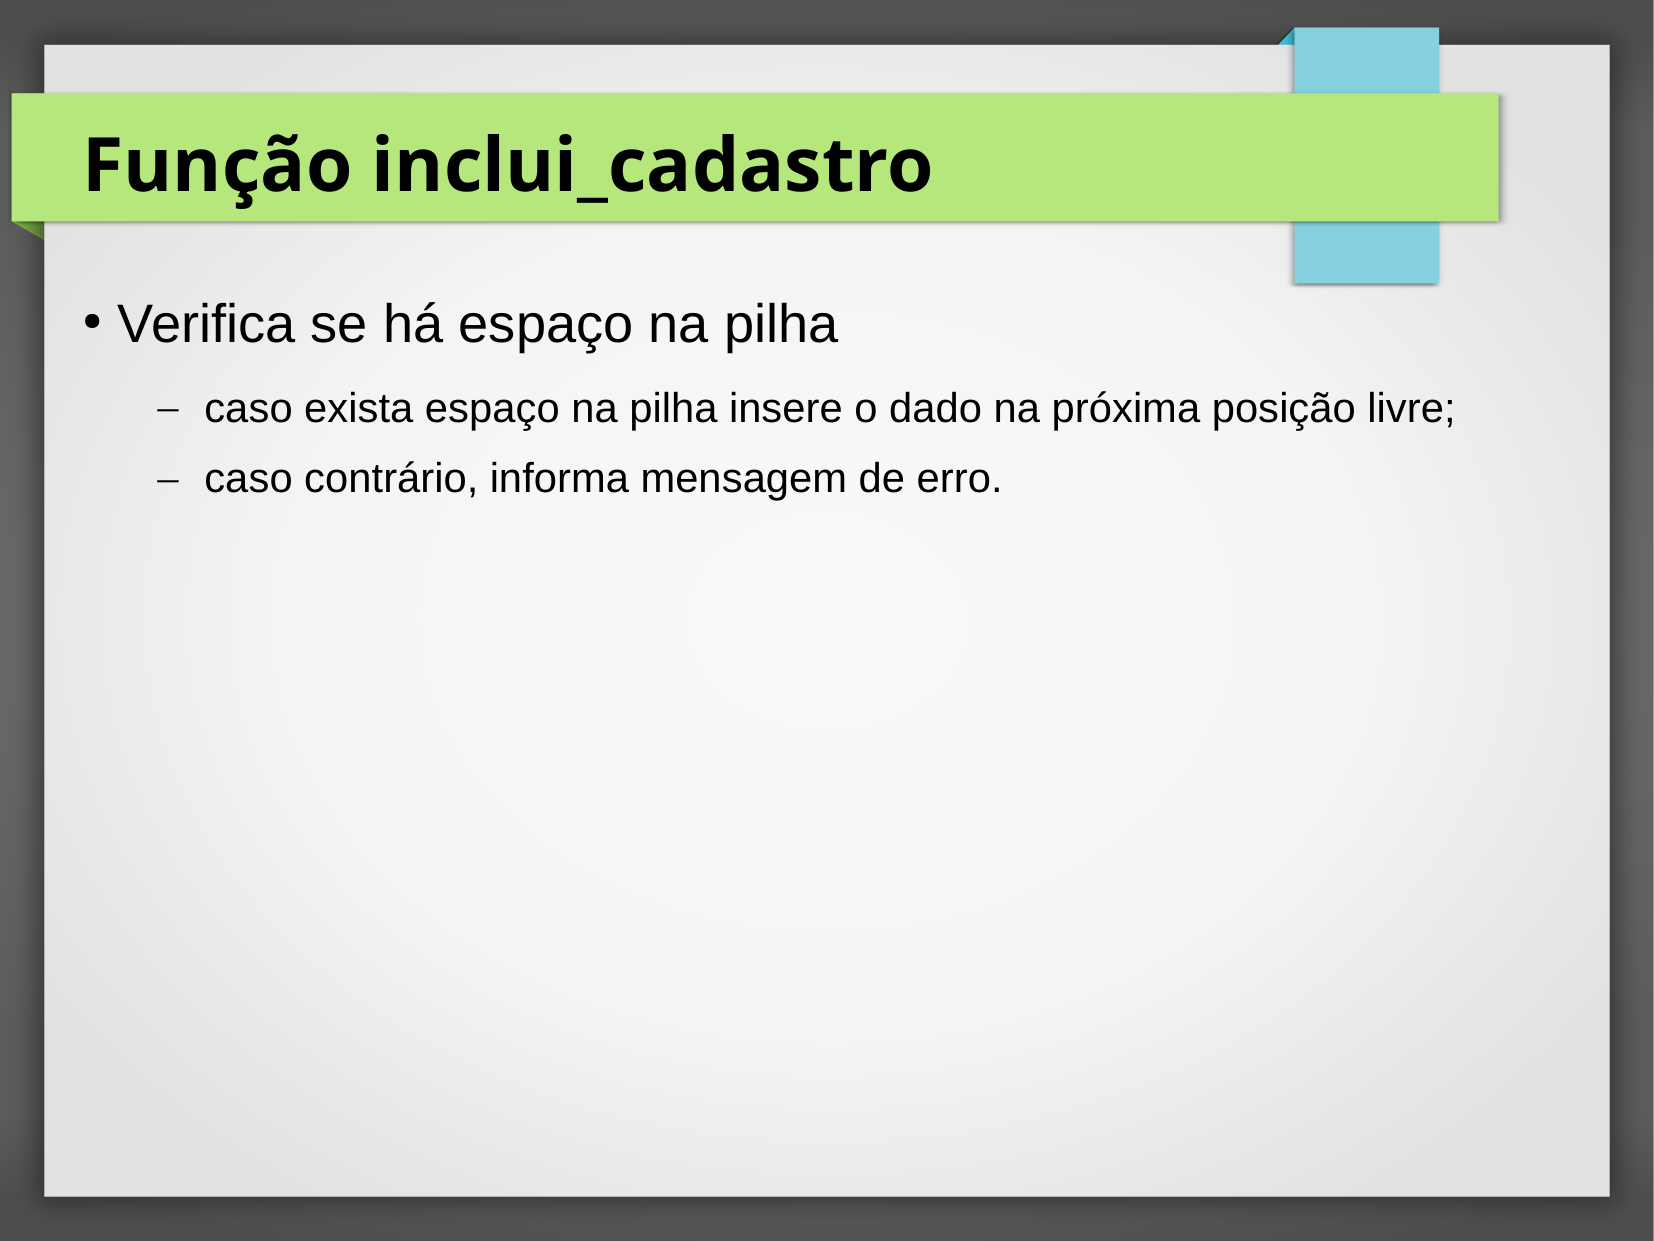

# Função inclui_cadastro
Verifica se há espaço na pilha
caso exista espaço na pilha insere o dado na próxima posição livre;
caso contrário, informa mensagem de erro.